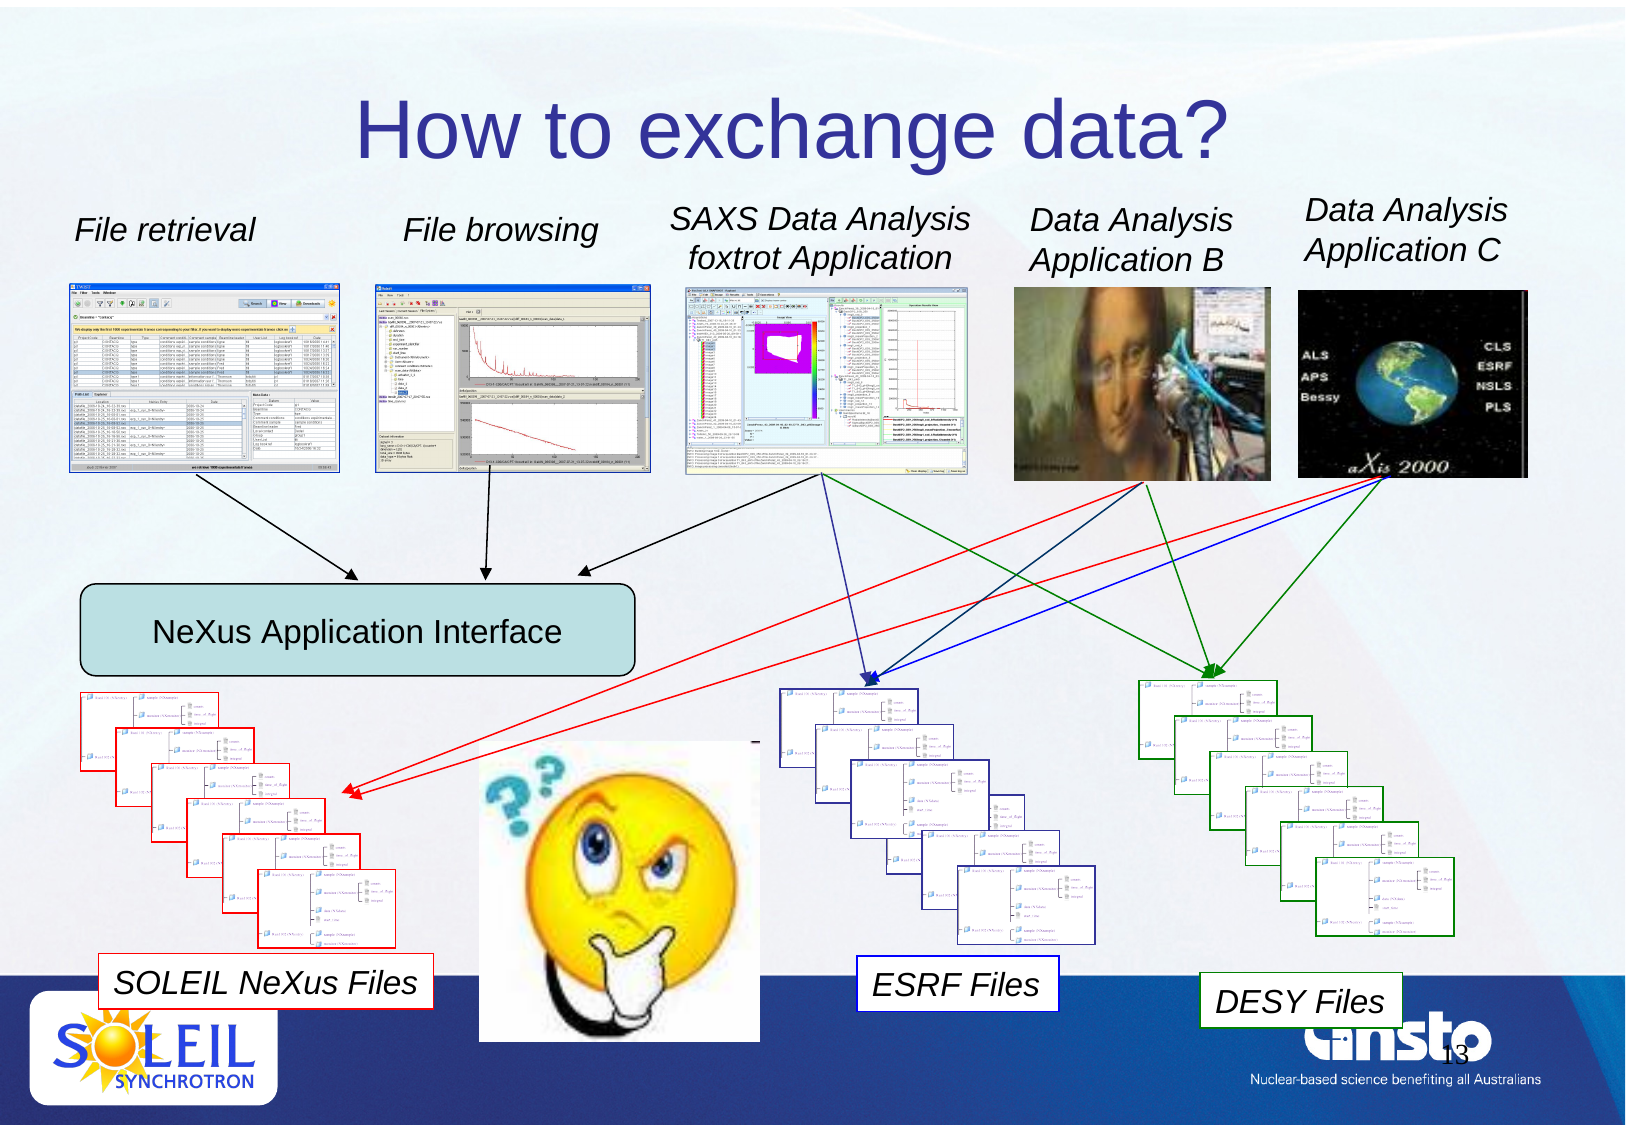

How to exchange data?
Data Analysis
Application C
SAXS Data Analysis
 foxtrot Application
File retrieval
File browsing
NeXus Application Interface
SOLEIL NeXus Files
Data Analysis
Application B
ESRF Files
DESY Files